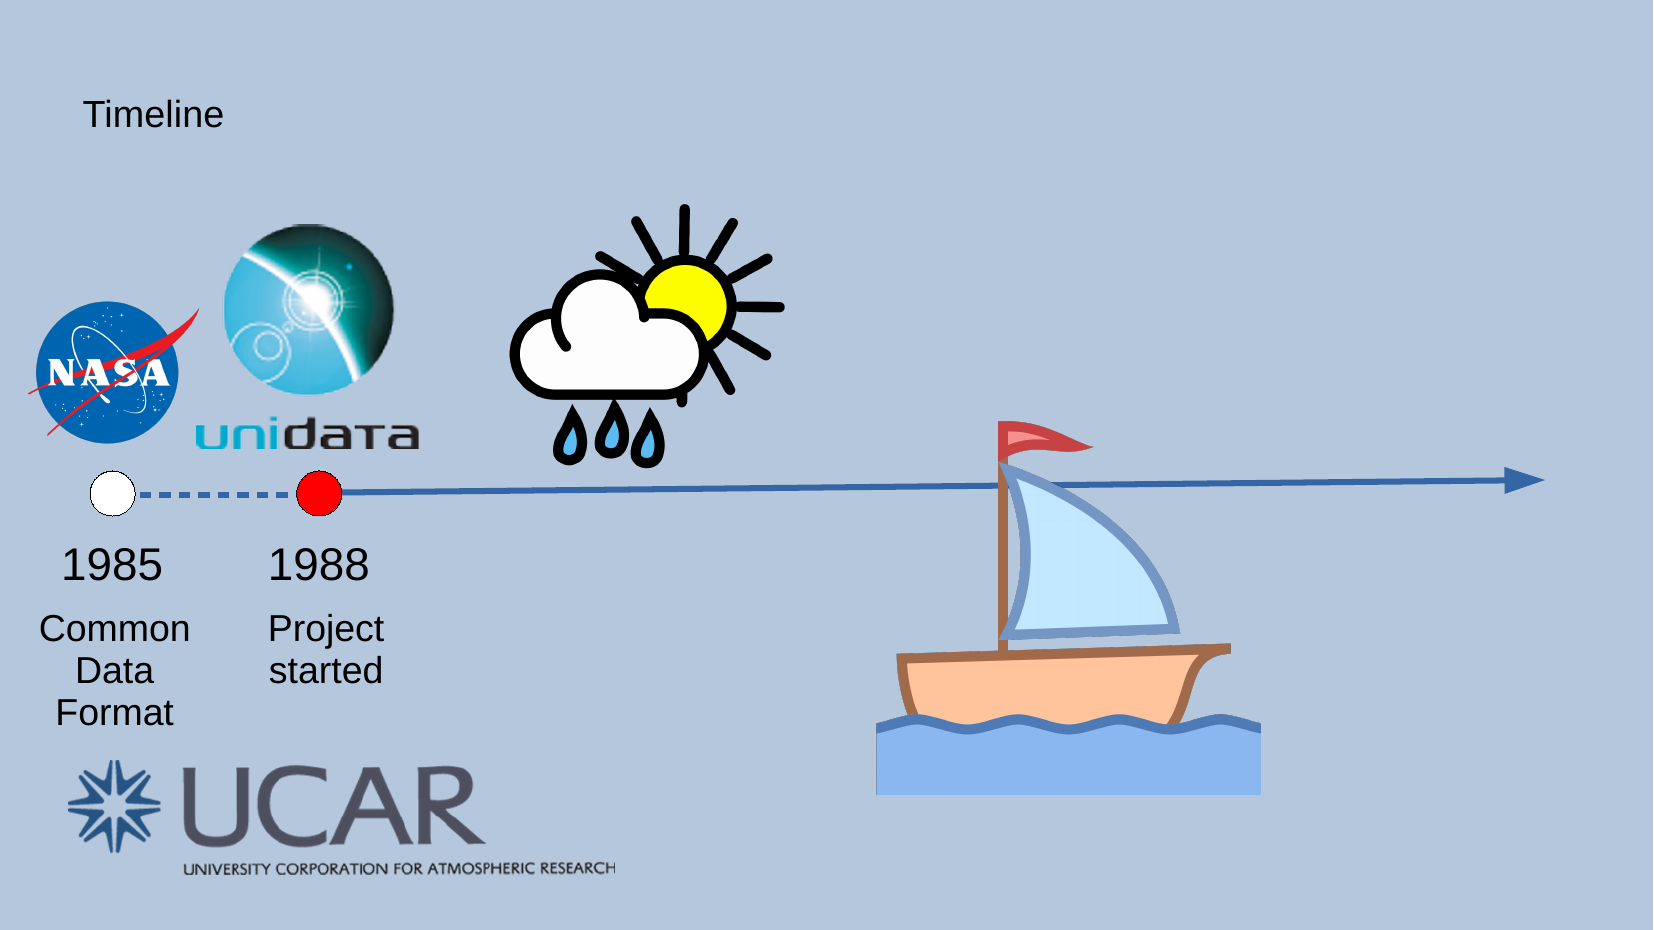

# Timeline
1988
1985
Project started
Common Data Format